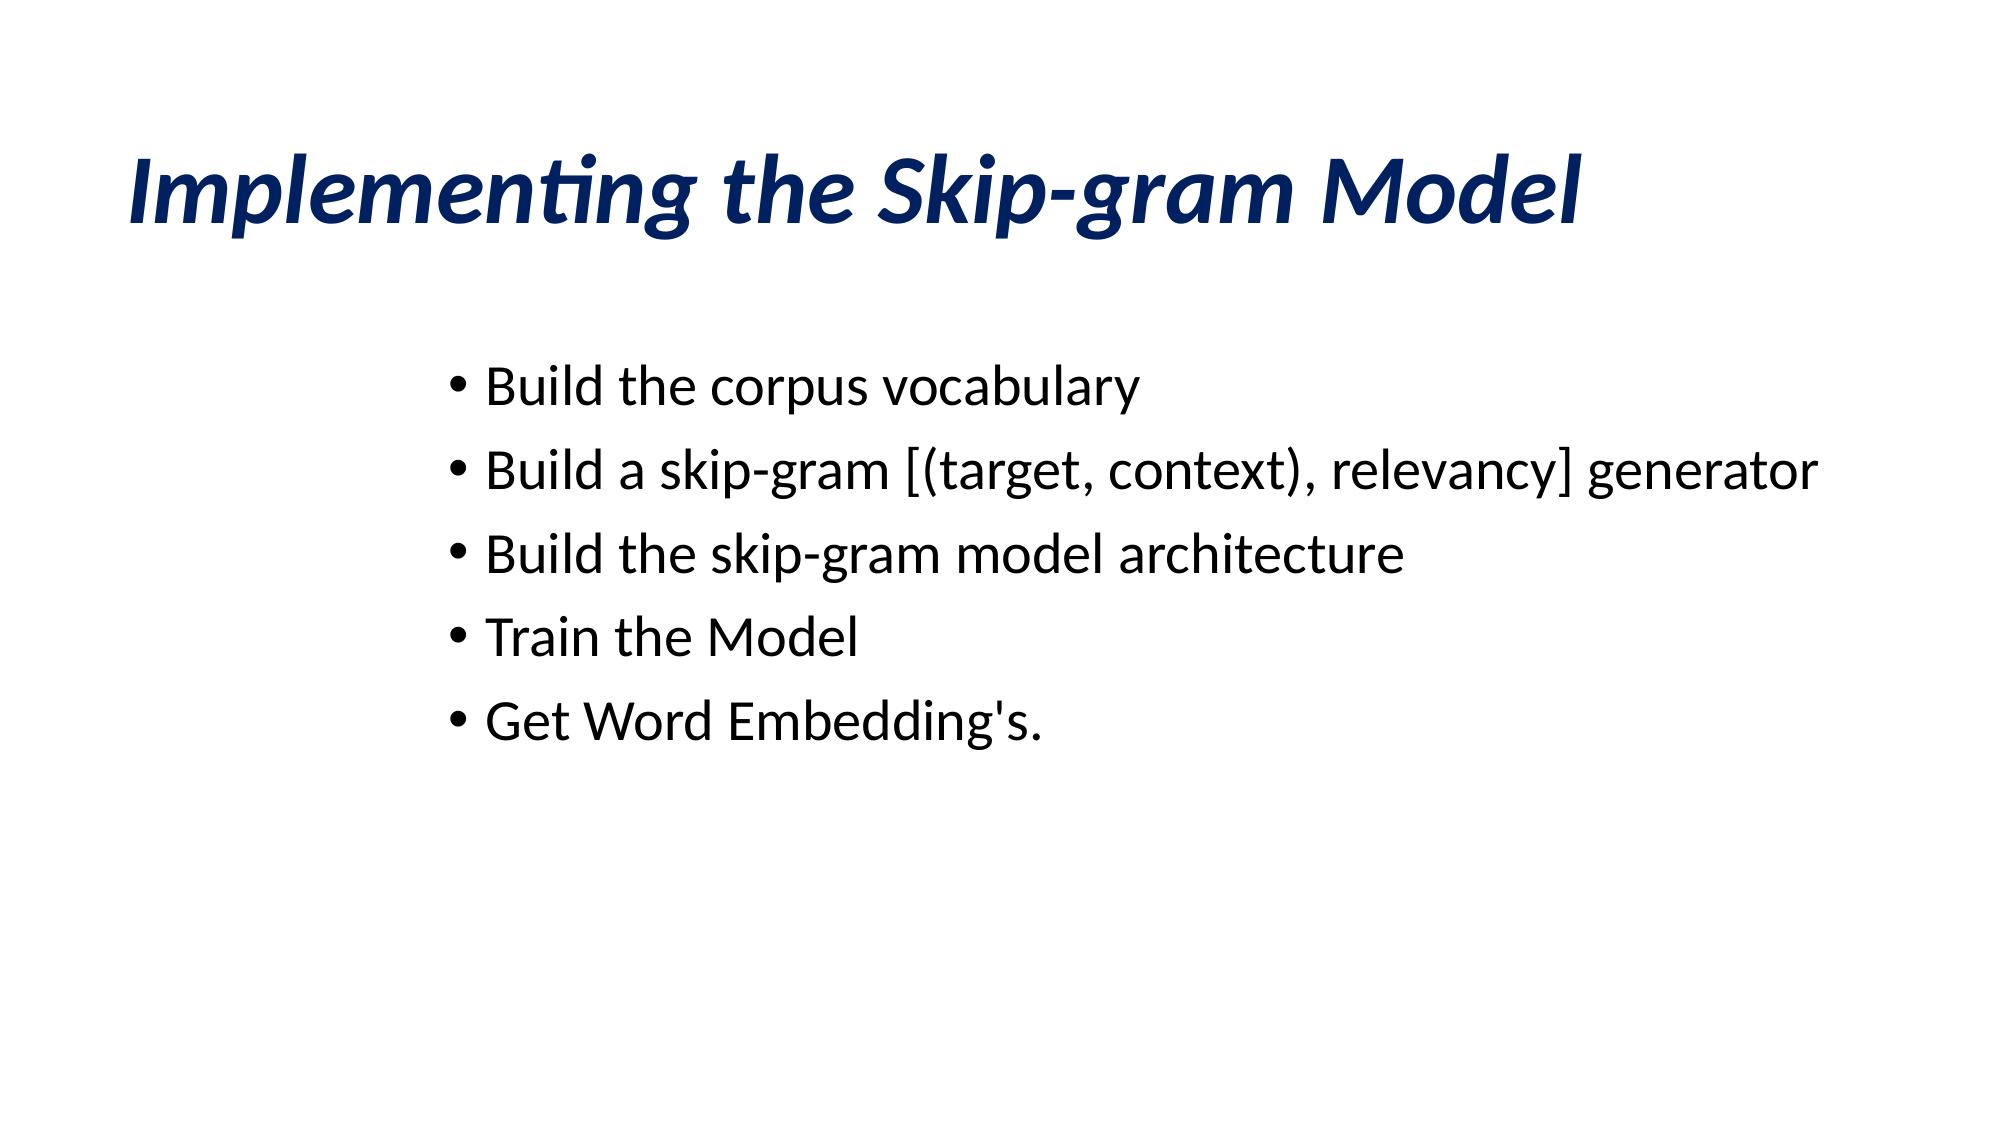

# Implementing the Skip-gram Model
Build the corpus vocabulary
Build a skip-gram [(target, context), relevancy] generator
Build the skip-gram model architecture
Train the Model
Get Word Embedding's.